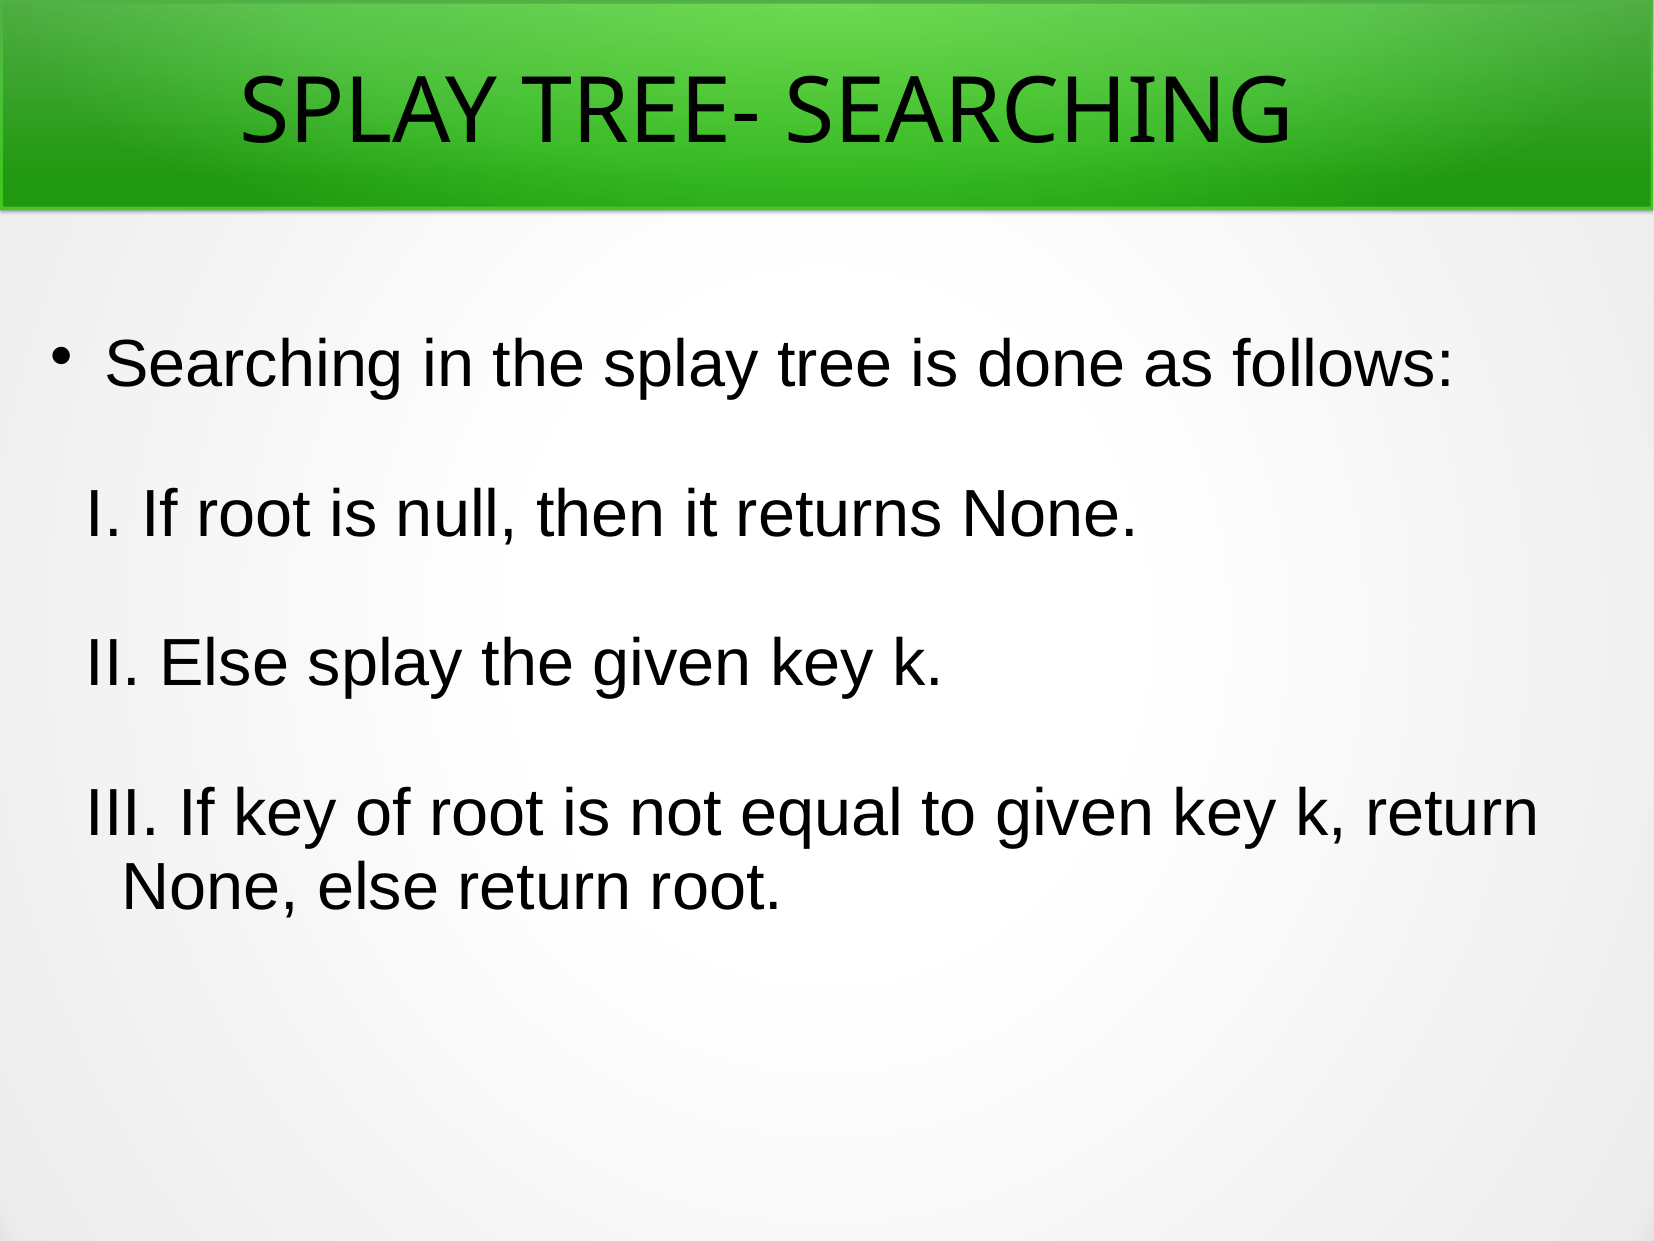

SPLAY TREE- SEARCHING
 Searching in the splay tree is done as follows:
 If root is null, then it returns None.
 Else splay the given key k.
 If key of root is not equal to given key k, return None, else return root.